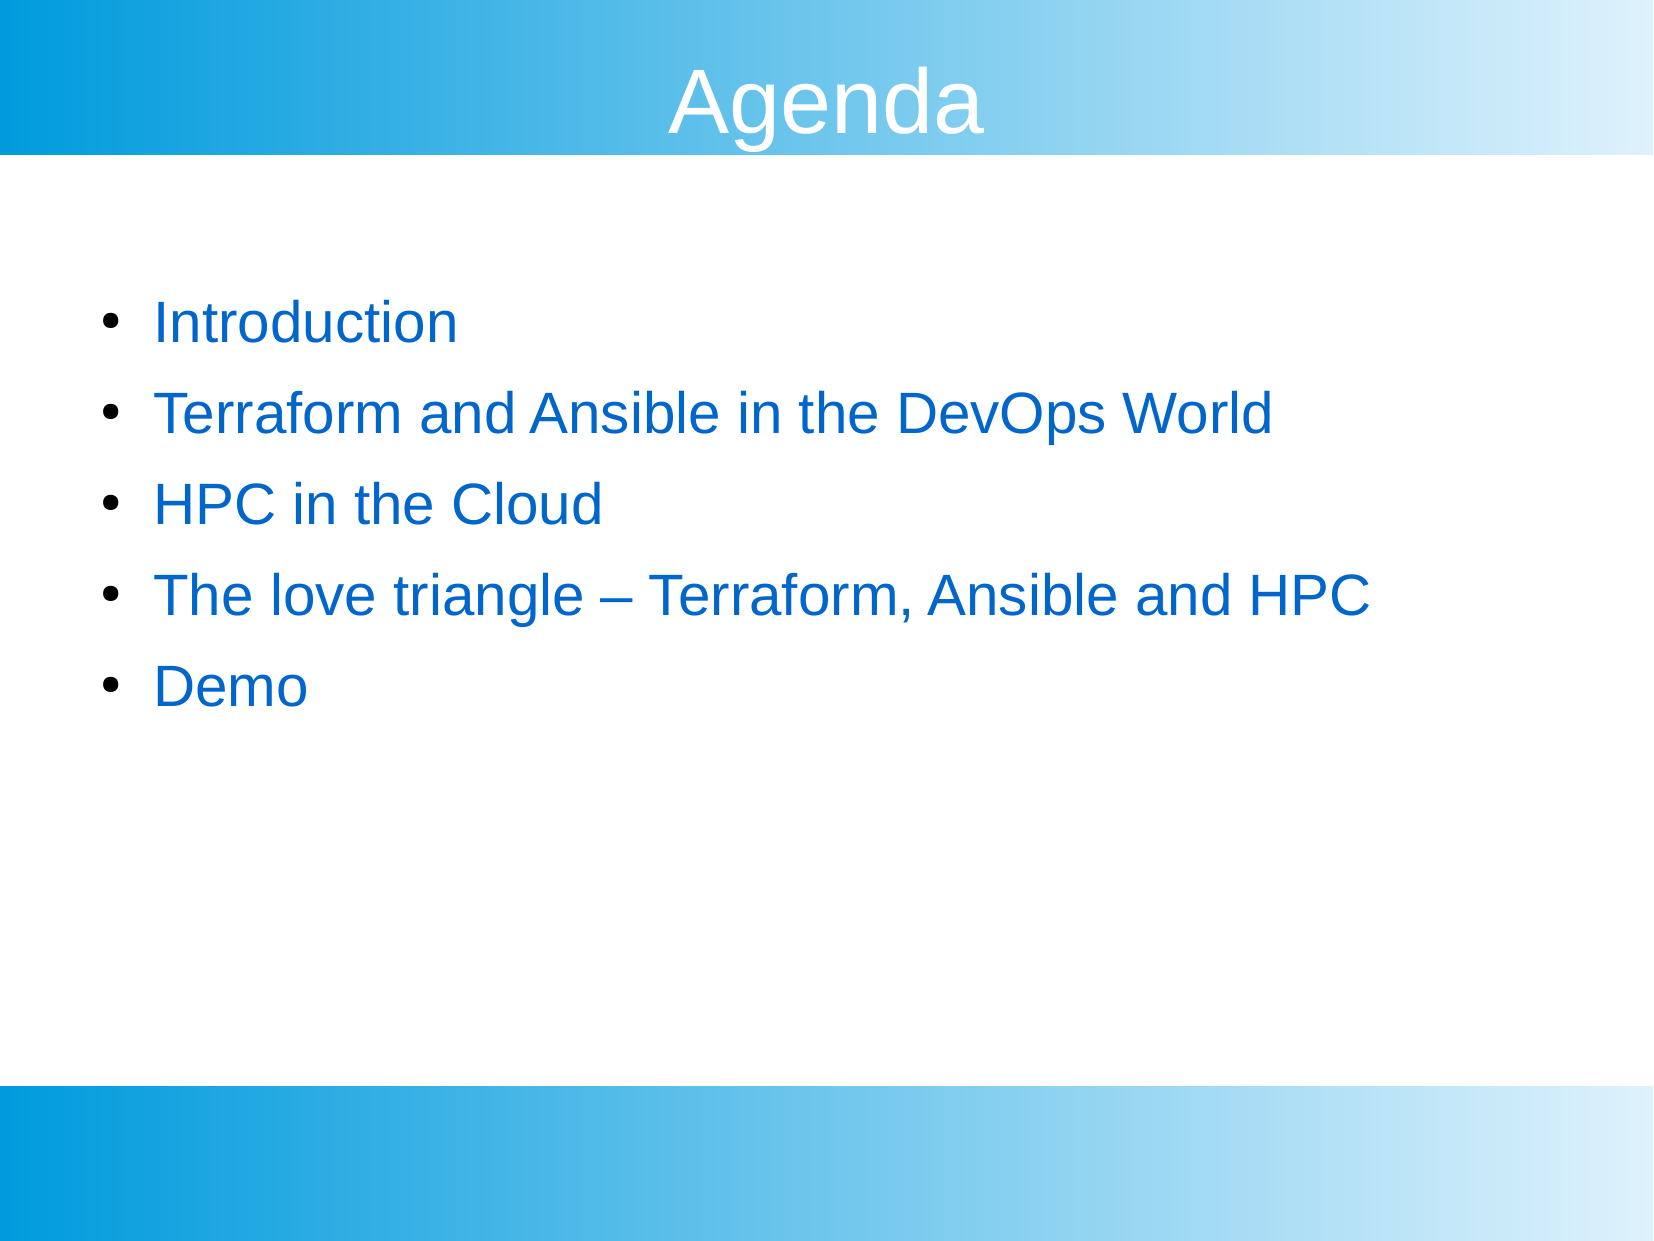

# Agenda
Introduction
Terraform and Ansible in the DevOps World
HPC in the Cloud
The love triangle – Terraform, Ansible and HPC
Demo